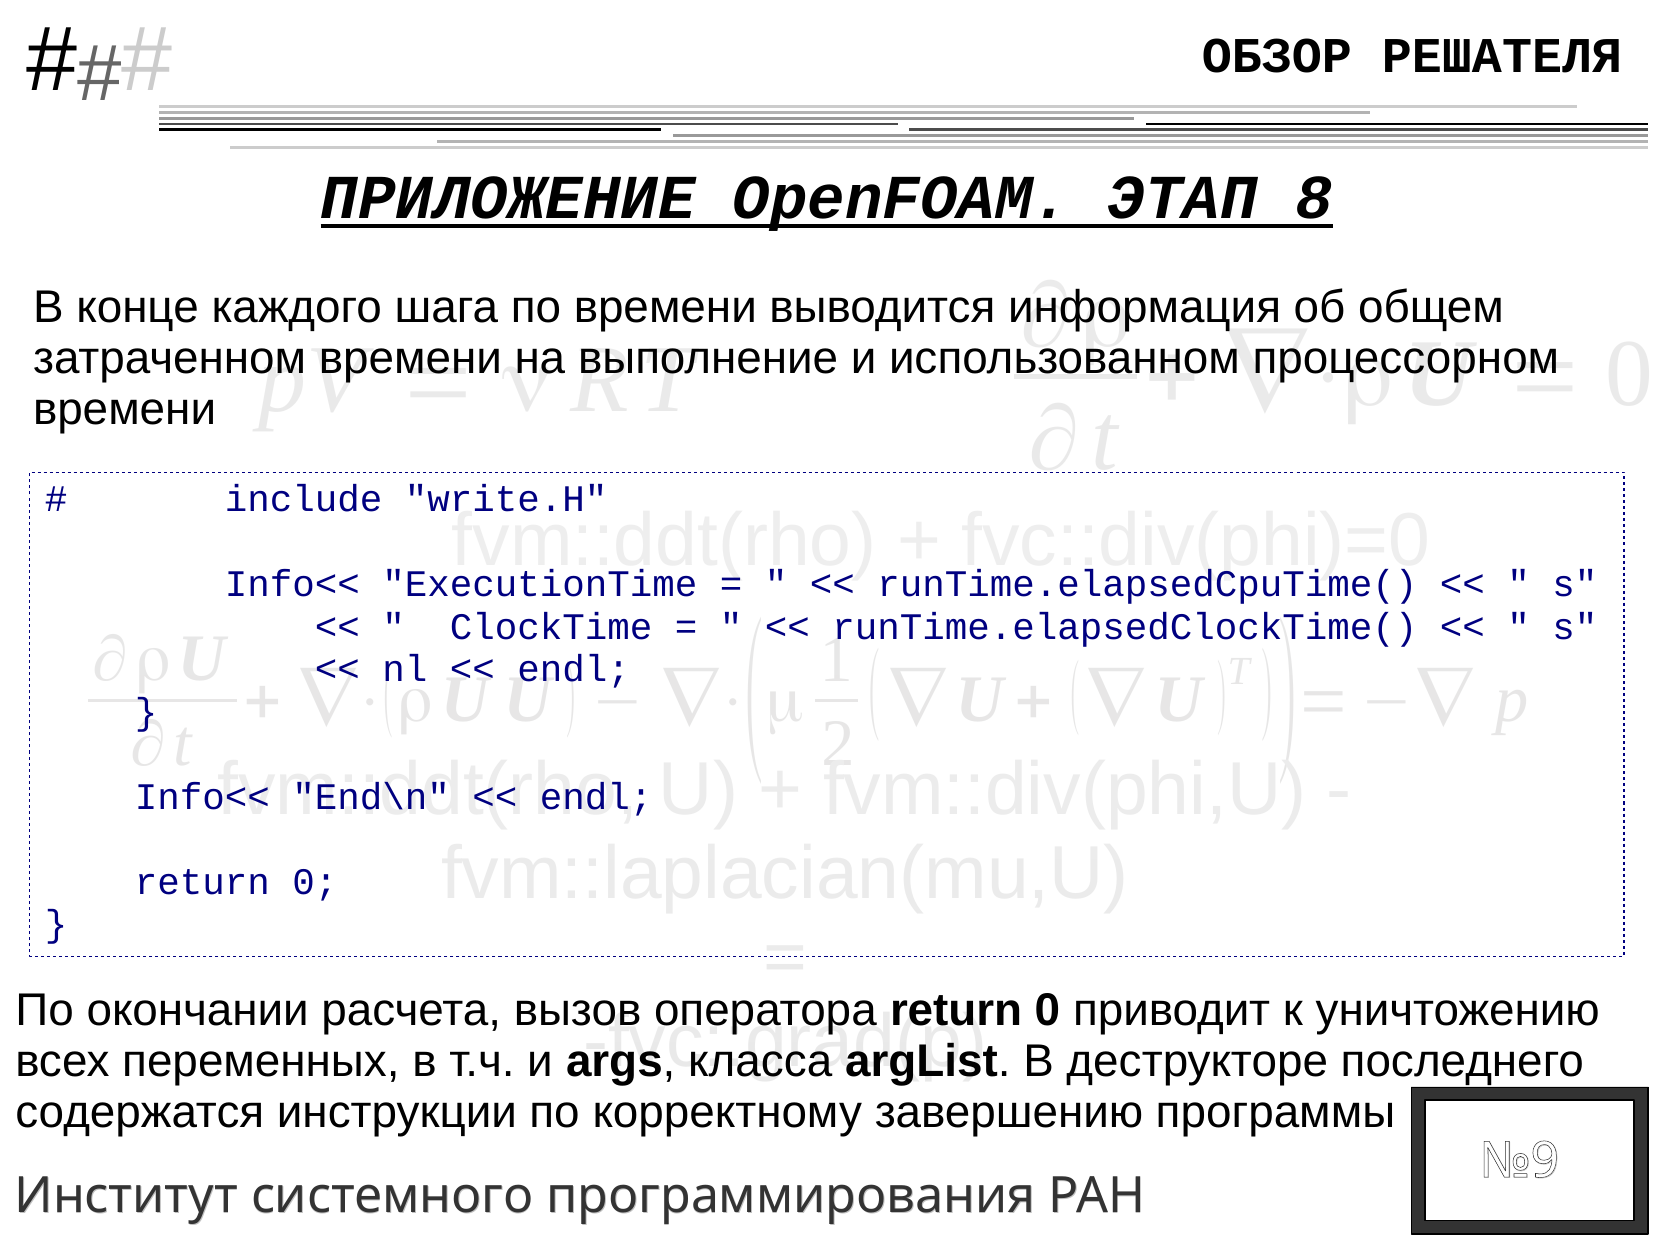

# ПРИЛОЖЕНИЕ OpenFOAM. ЭТАП 8
В конце каждого шага по времени выводится информация об общем затраченном времени на выполнение и использованном процессорном времени
# include "write.H"
 Info<< "ExecutionTime = " << runTime.elapsedCpuTime() << " s"
 << " ClockTime = " << runTime.elapsedClockTime() << " s"
 << nl << endl;
 }
 Info<< "End\n" << endl;
 return 0;
}
По окончании расчета, вызов оператора return 0 приводит к уничтожению всех переменных, в т.ч. и args, класса argList. В деструкторе последнего содержатся инструкции по корректному завершению программы